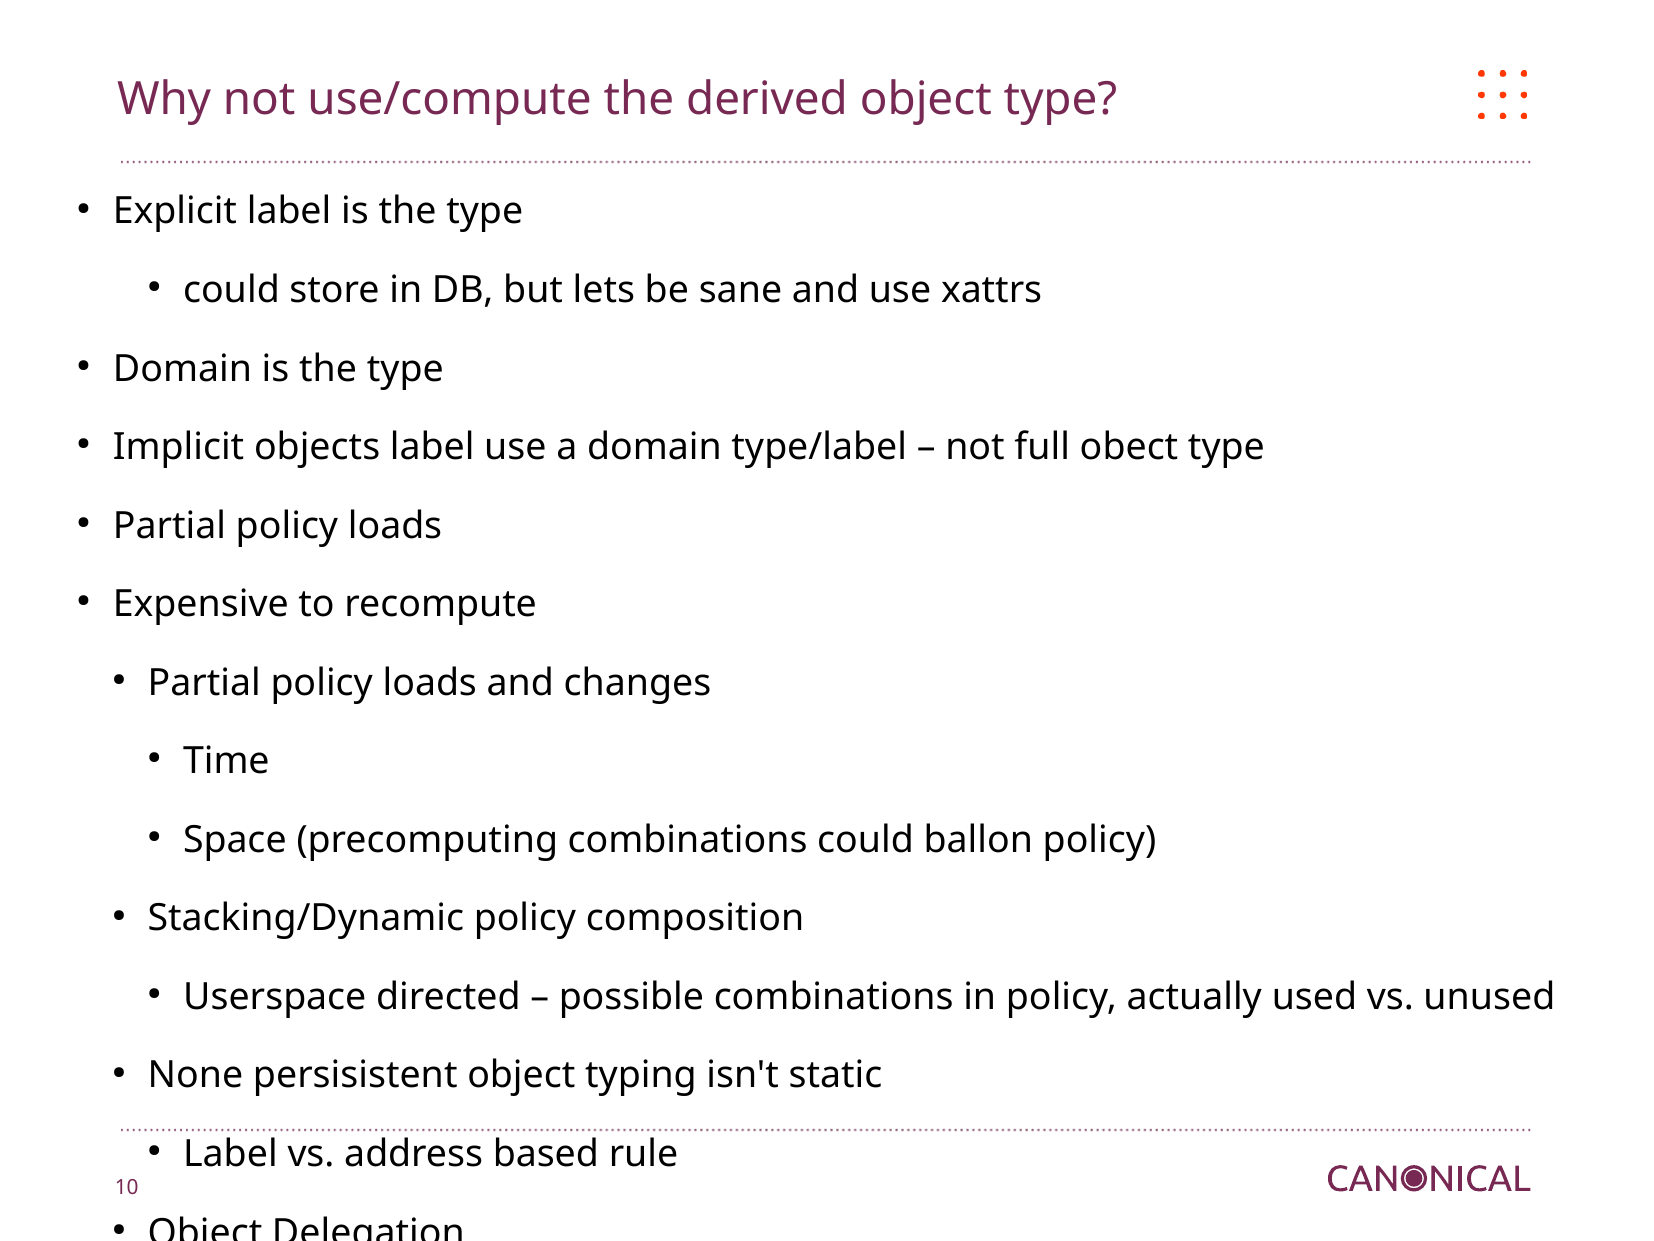

# Why not use/compute the derived object type?
Explicit label is the type
could store in DB, but lets be sane and use xattrs
Domain is the type
Implicit objects label use a domain type/label – not full obect type
Partial policy loads
Expensive to recompute
Partial policy loads and changes
Time
Space (precomputing combinations could ballon policy)
Stacking/Dynamic policy composition
Userspace directed – possible combinations in policy, actually used vs. unused
None persisistent object typing isn't static
Label vs. address based rule
Object Delegation